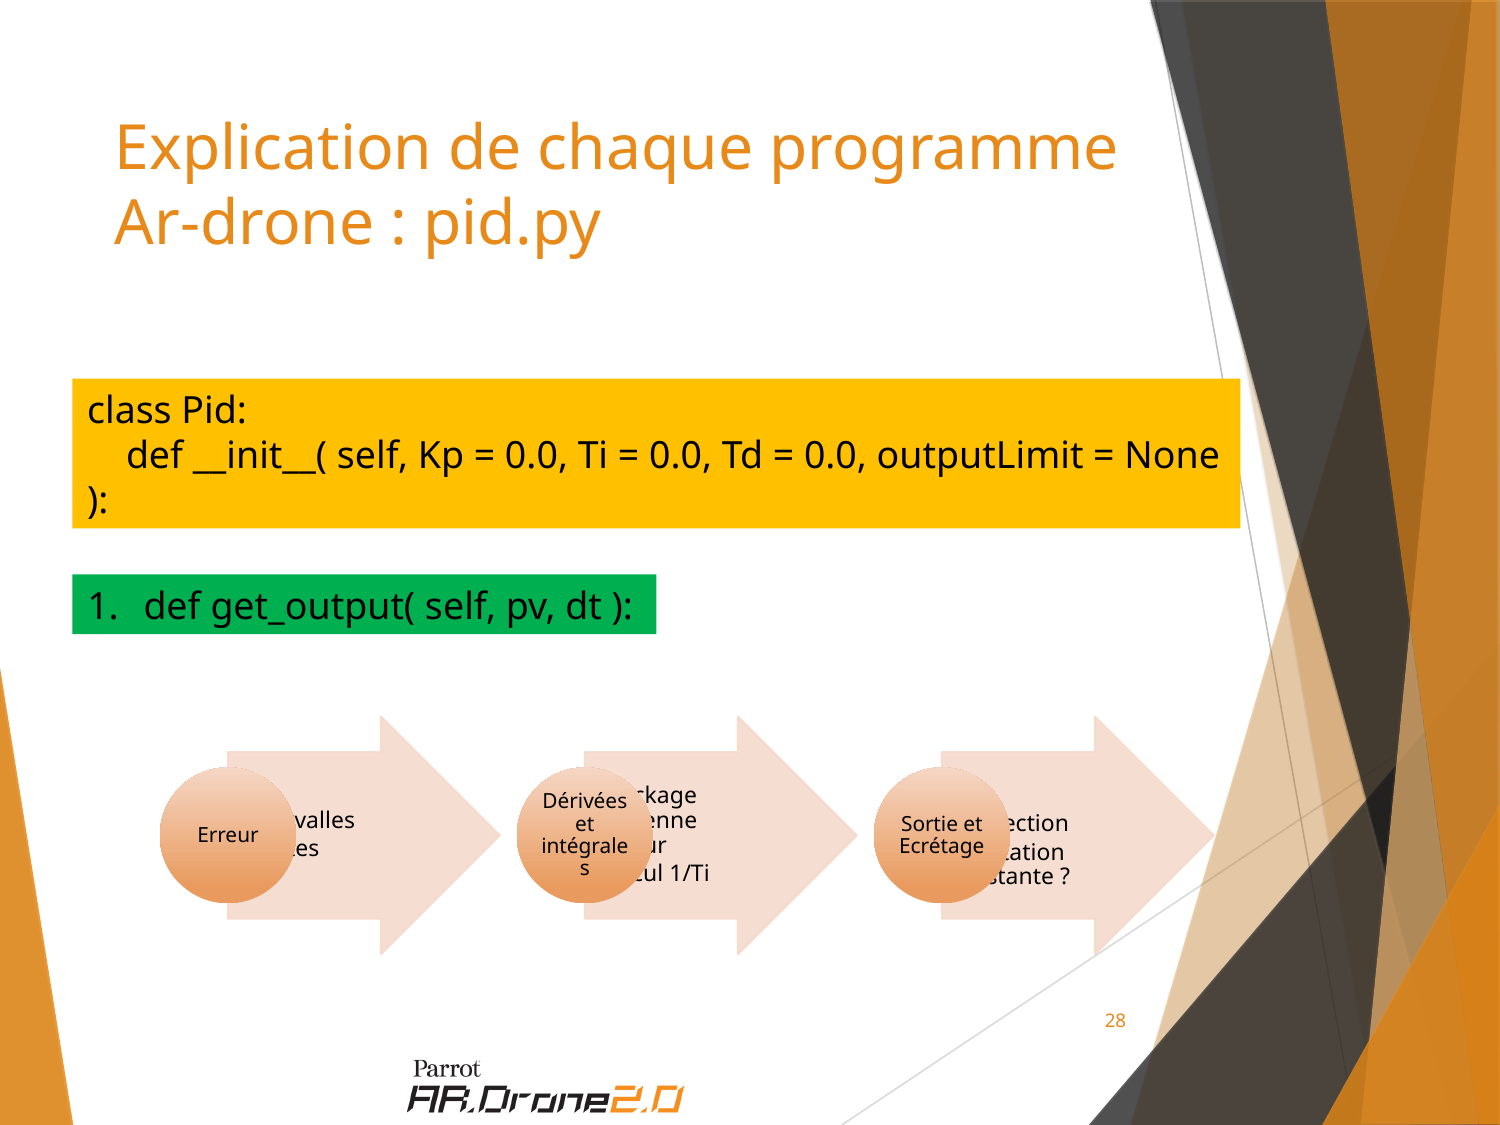

# Explication de chaque programme Ar-drone : pid.py
class Pid:
 def __init__( self, Kp = 0.0, Ti = 0.0, Td = 0.0, outputLimit = None ):
def get_output( self, pv, dt ):
Intervalles
Limites
Stockage ancienne erreur
Calcul 1/Ti
Correction
Limitation existante ?
Erreur
Dérivées et intégrales
Sortie et Ecrétage